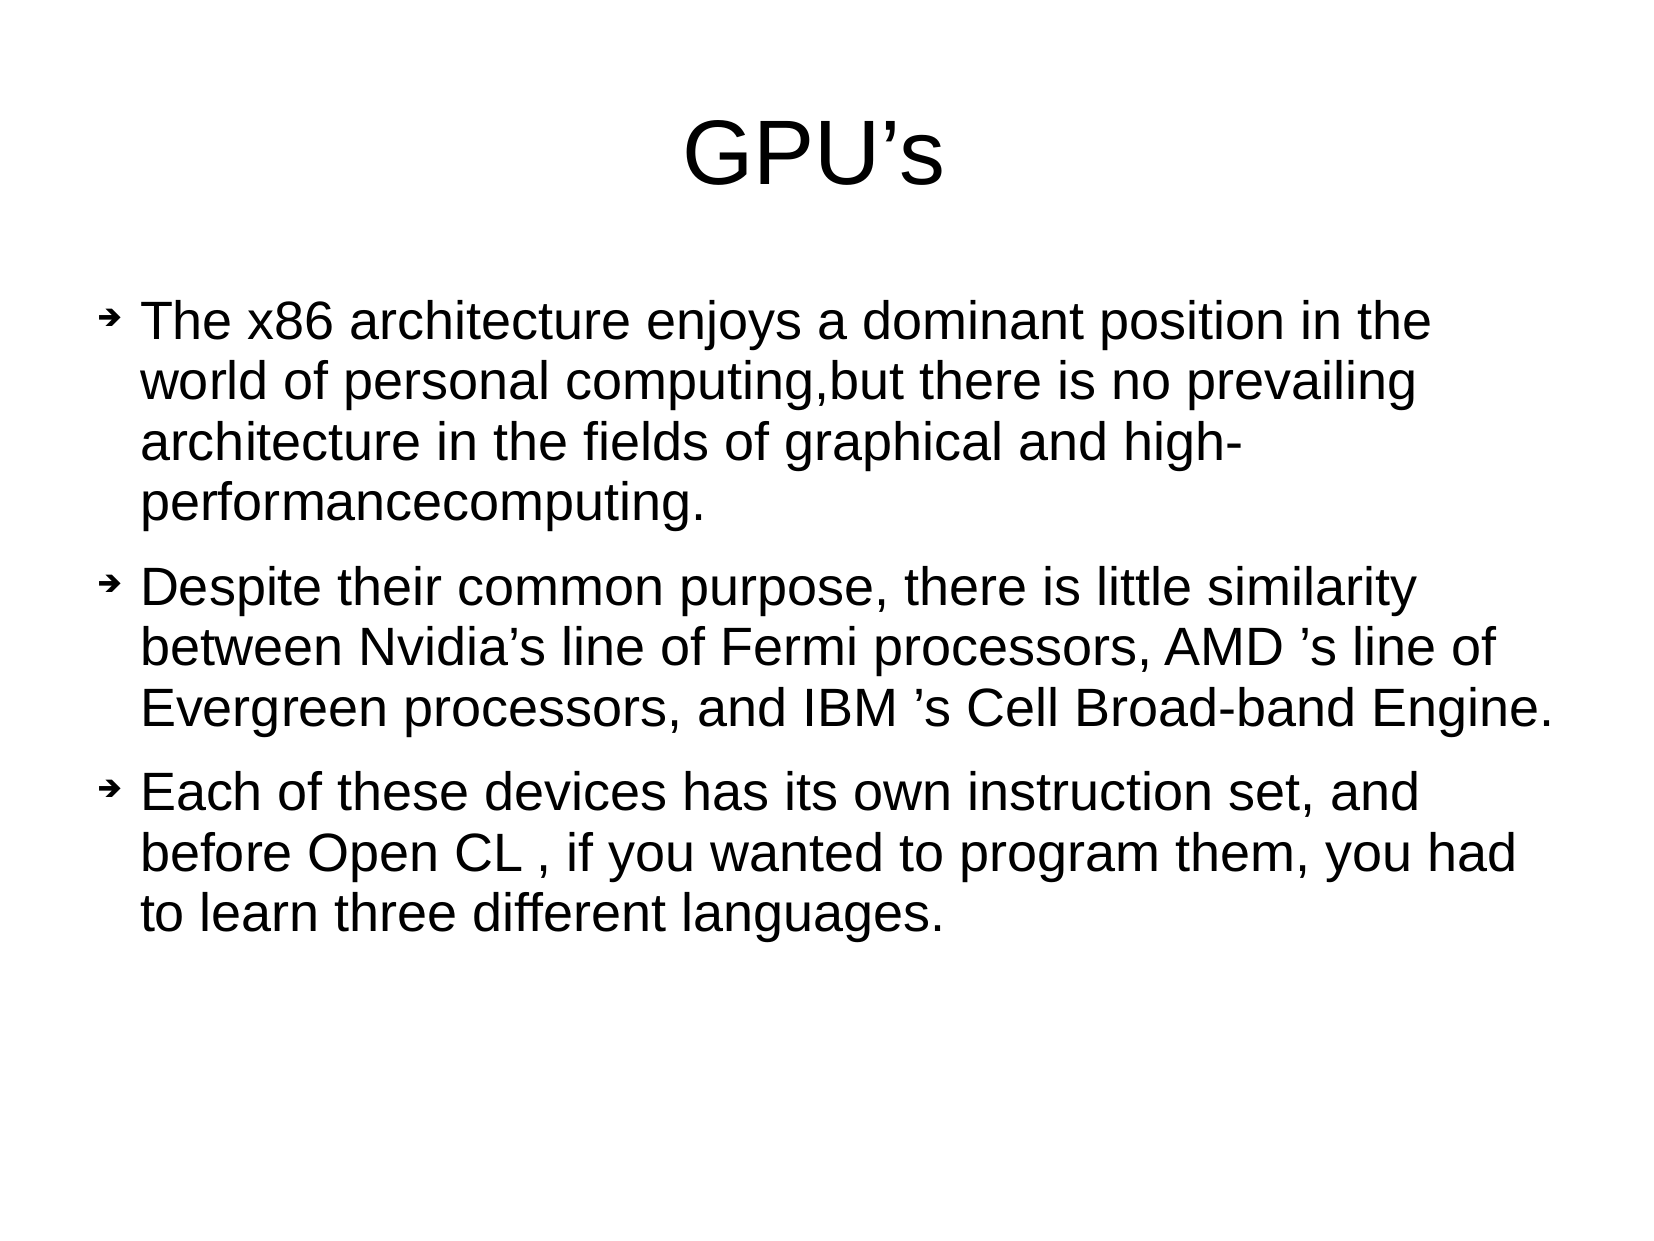

# GPU’s
The x86 architecture enjoys a dominant position in the world of personal computing,but there is no prevailing architecture in the fields of graphical and high-performancecomputing.
Despite their common purpose, there is little similarity between Nvidia’s line of Fermi processors, AMD ’s line of Evergreen processors, and IBM ’s Cell Broad-band Engine.
Each of these devices has its own instruction set, and before Open CL , if you wanted to program them, you had to learn three different languages.